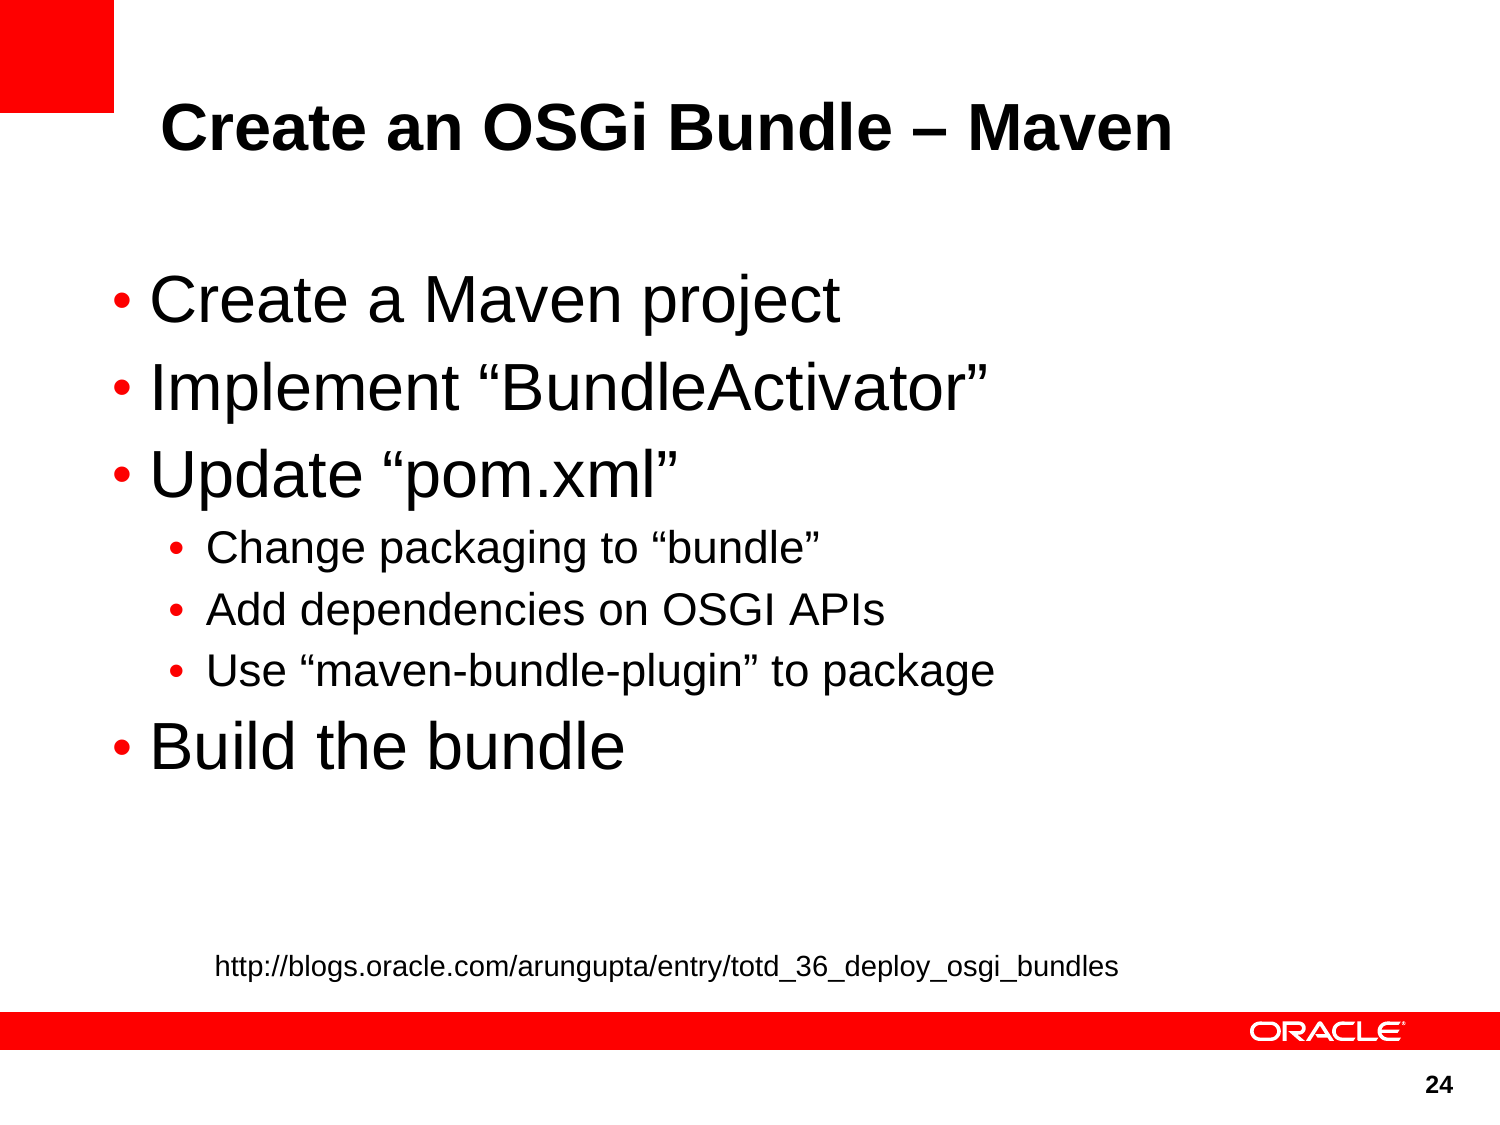

# Create an OSGi Bundle – Maven
Create a Maven project
Implement “BundleActivator”
Update “pom.xml”
Change packaging to “bundle”
Add dependencies on OSGI APIs
Use “maven-bundle-plugin” to package
Build the bundle
http://blogs.oracle.com/arungupta/entry/totd_36_deploy_osgi_bundles